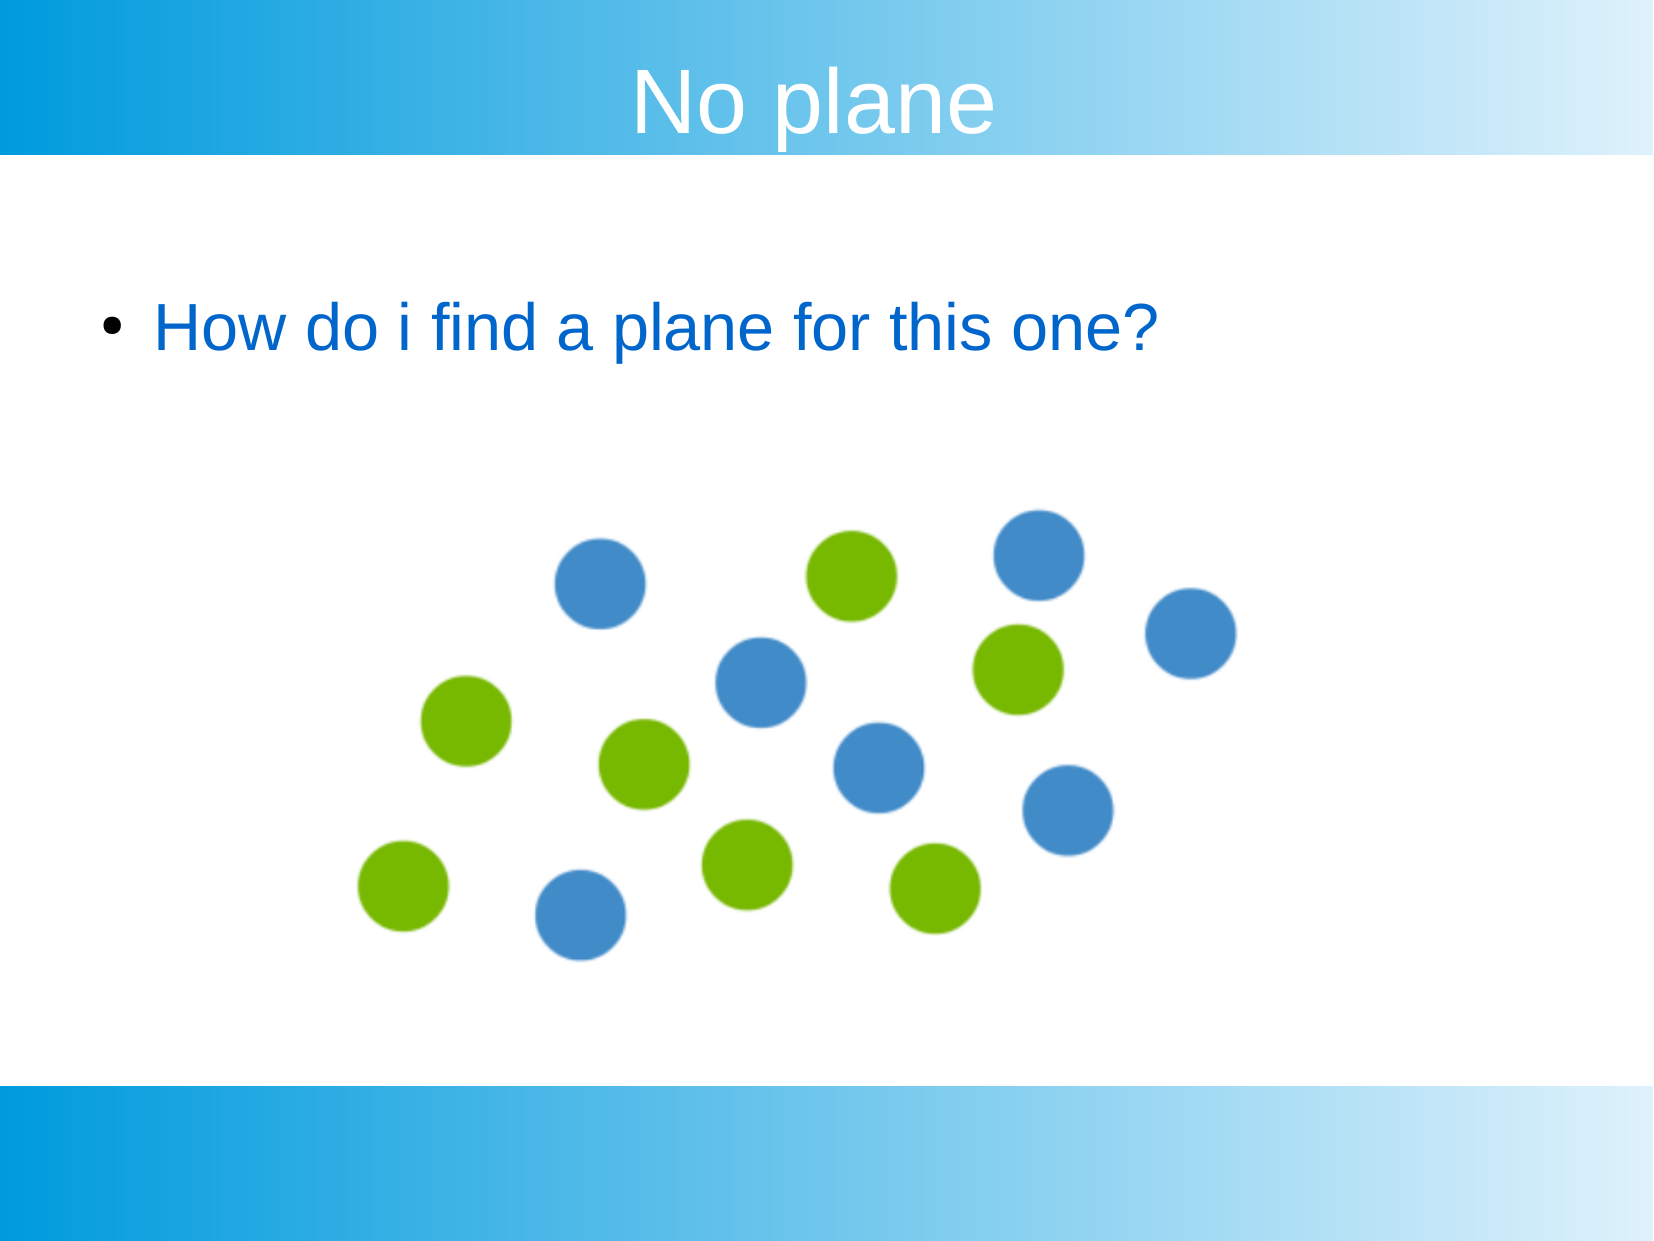

# No plane
How do i find a plane for this one?